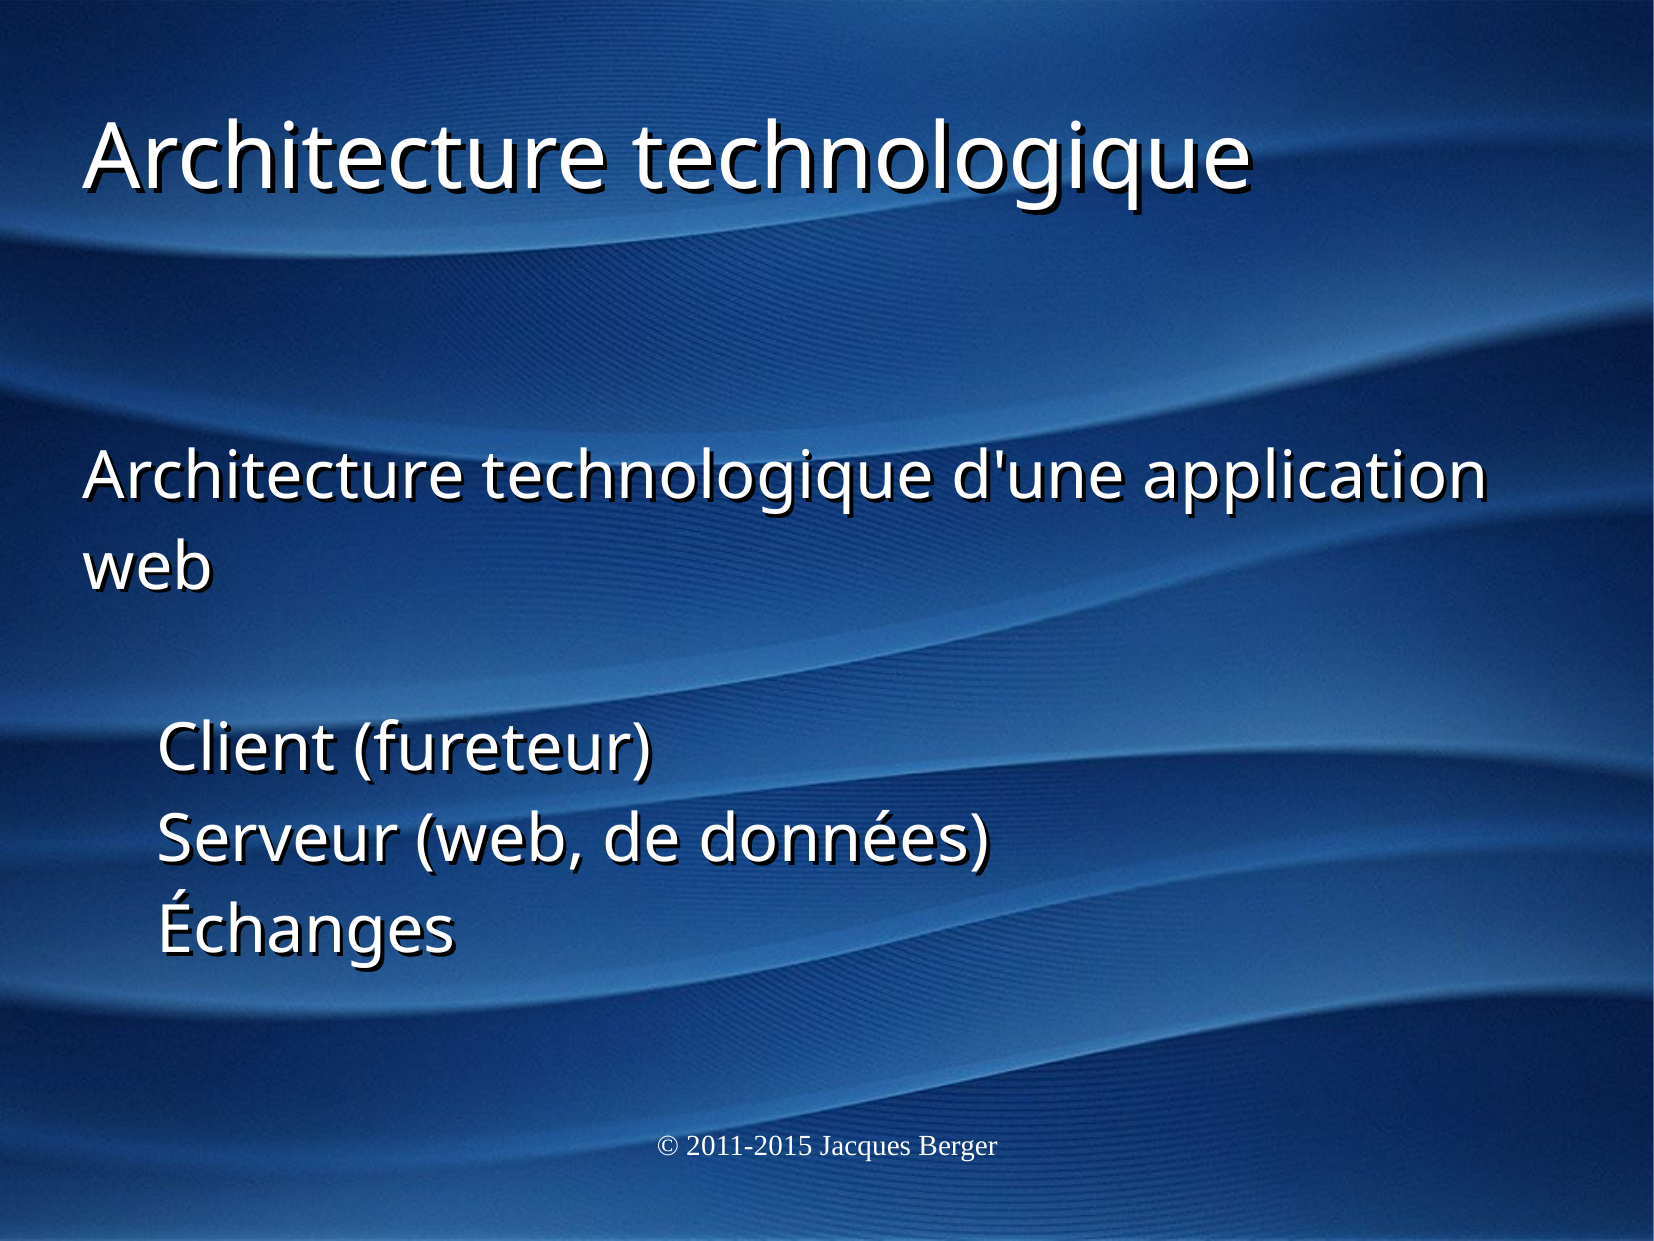

# Architecture technologique
Architecture technologique d'une application web
	Client (fureteur)
	Serveur (web, de données)
	Échanges
© 2011-2015 Jacques Berger